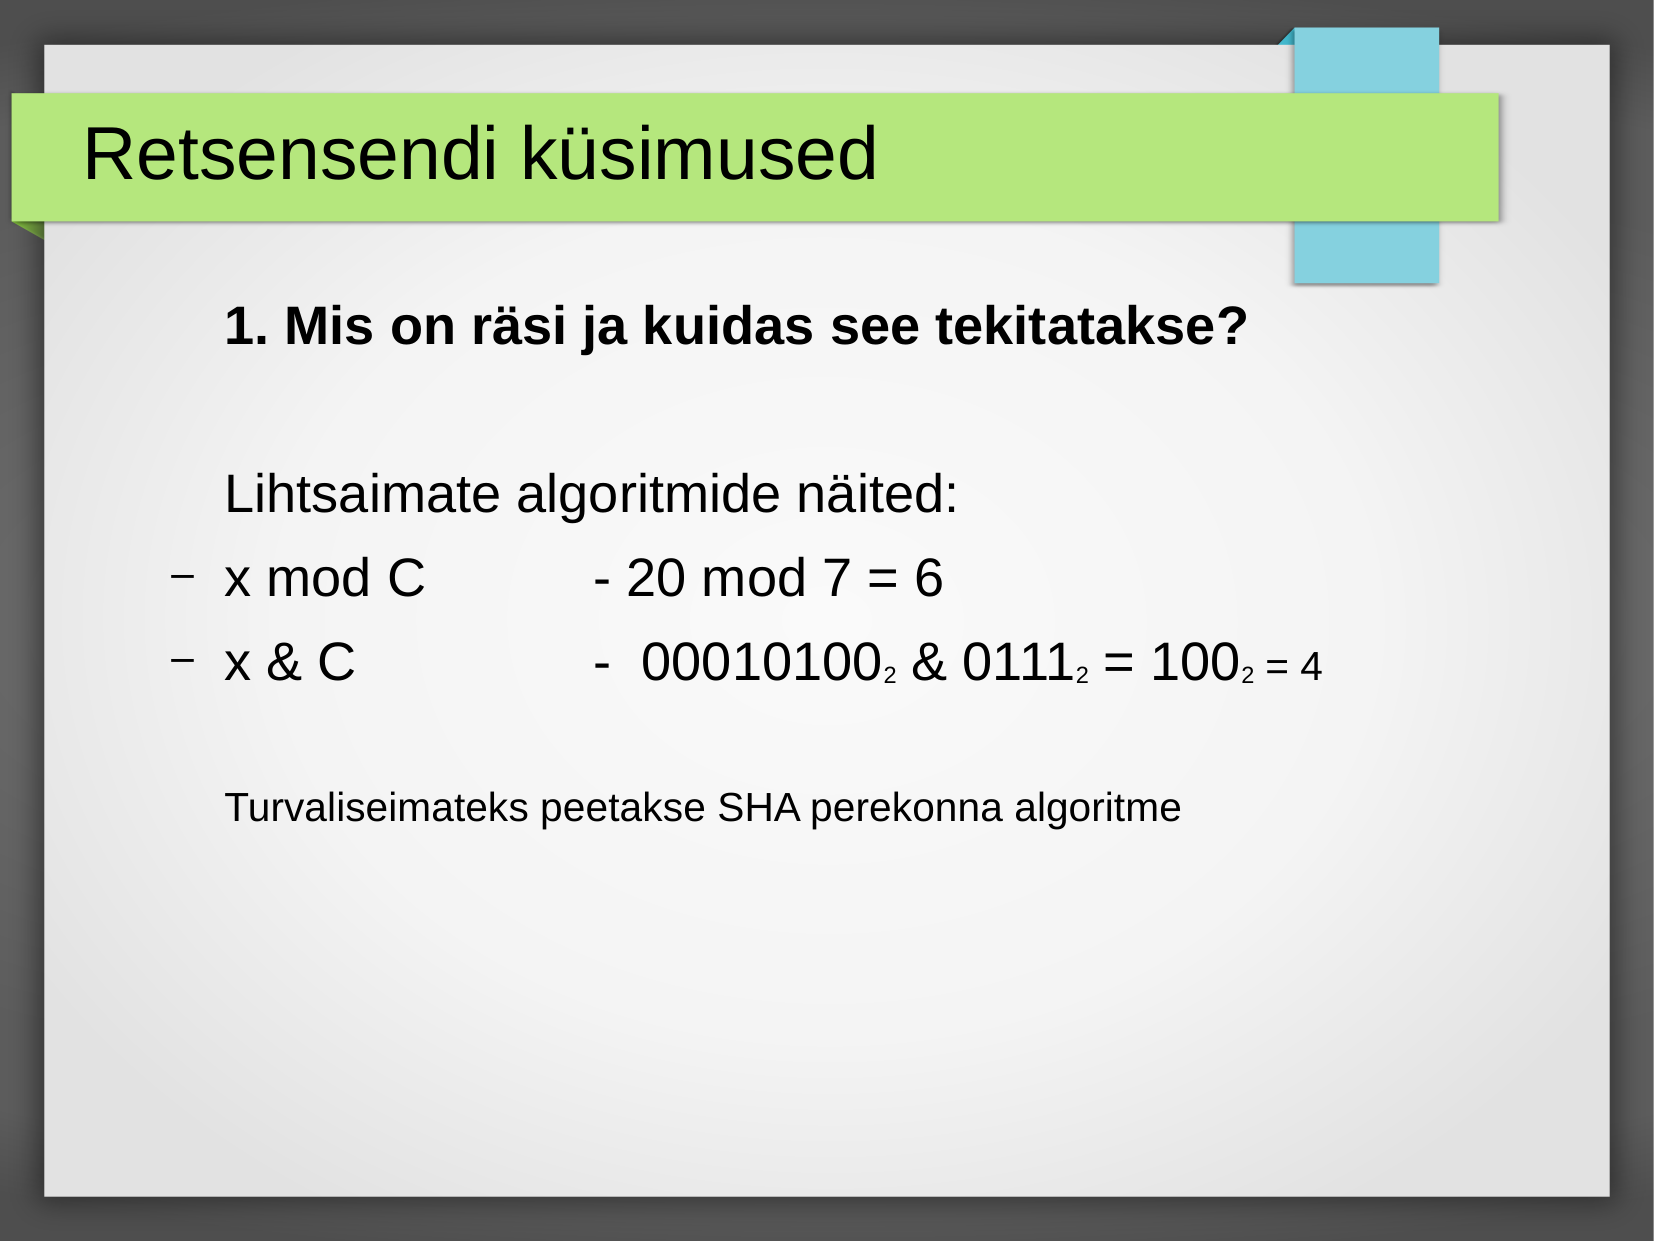

# Retsensendi küsimused
1. Mis on räsi ja kuidas see tekitatakse?
Lihtsaimate algoritmide näited:
x mod C			- 20 mod 7 = 6
x & C				- 000101002 & 01112 = 1002 = 4
Turvaliseimateks peetakse SHA perekonna algoritme